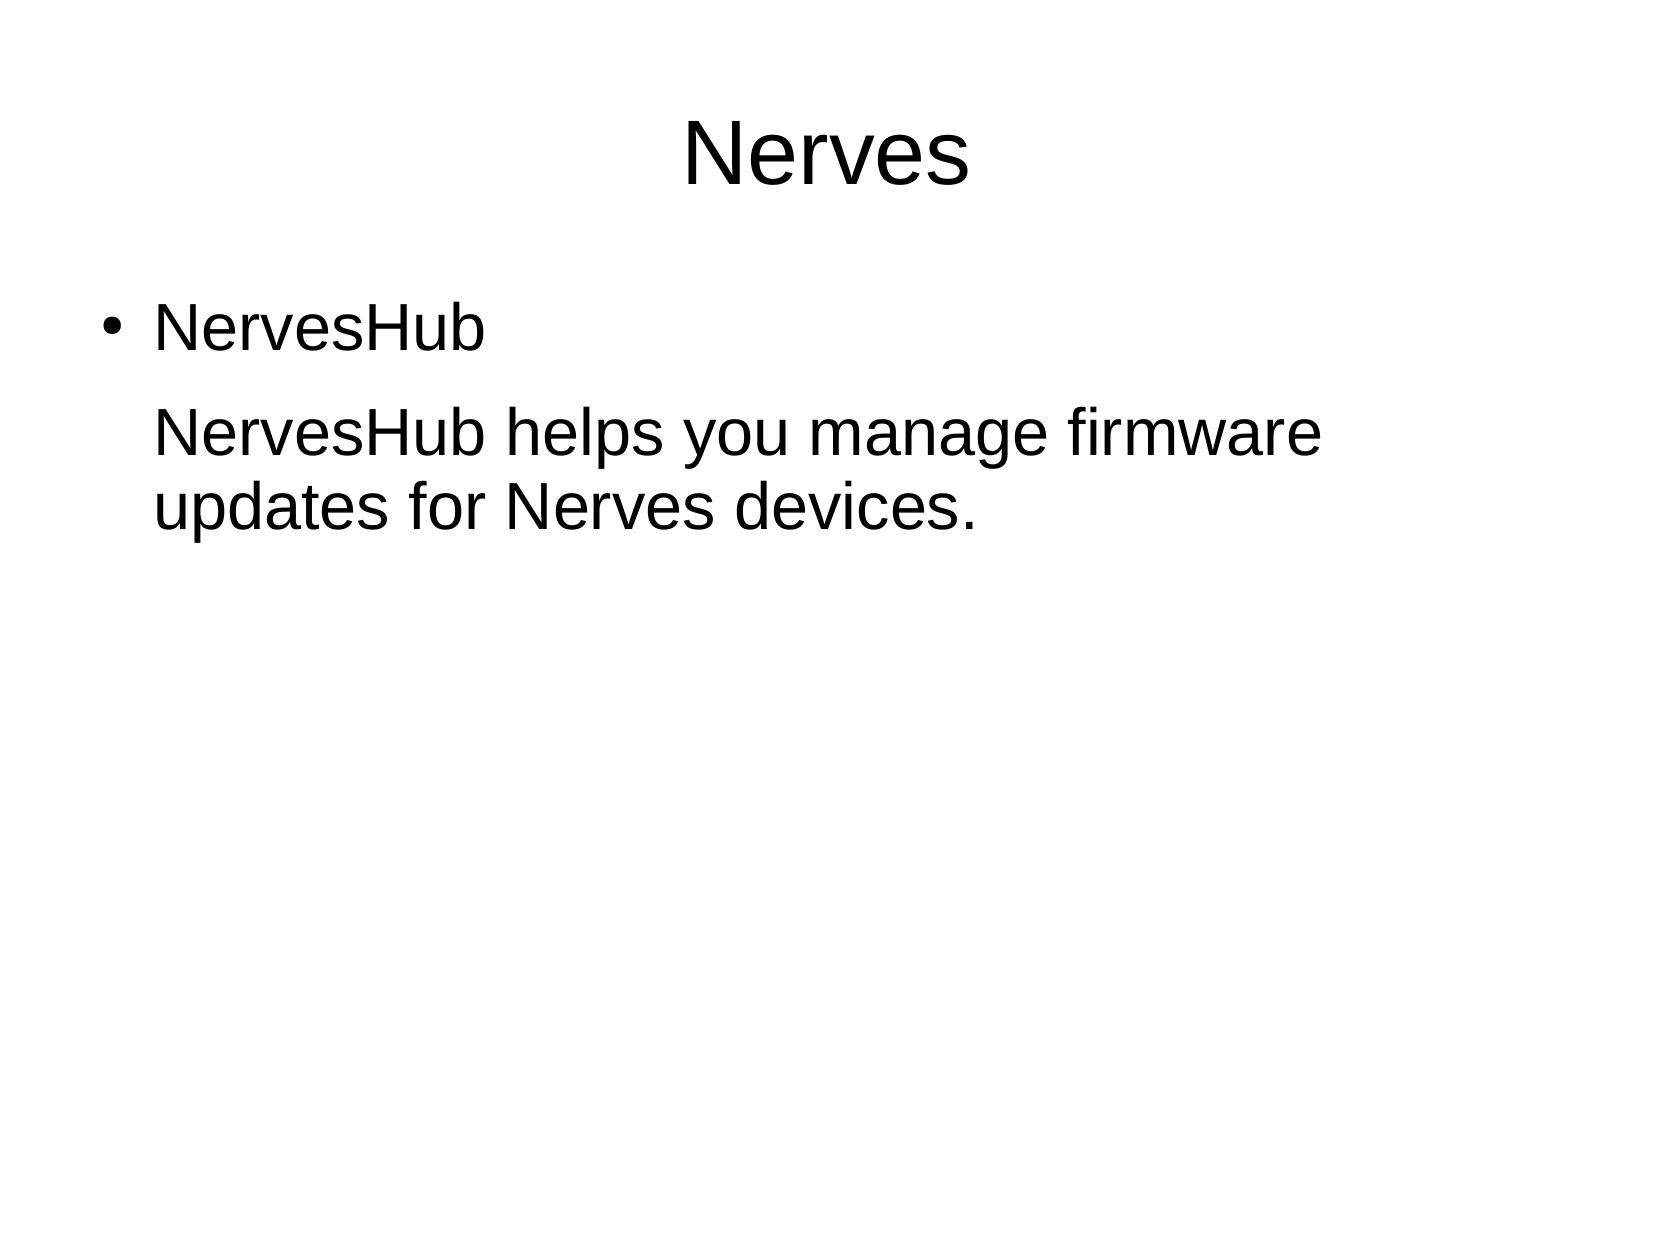

# Nerves
NervesHub
NervesHub helps you manage firmware updates for Nerves devices.